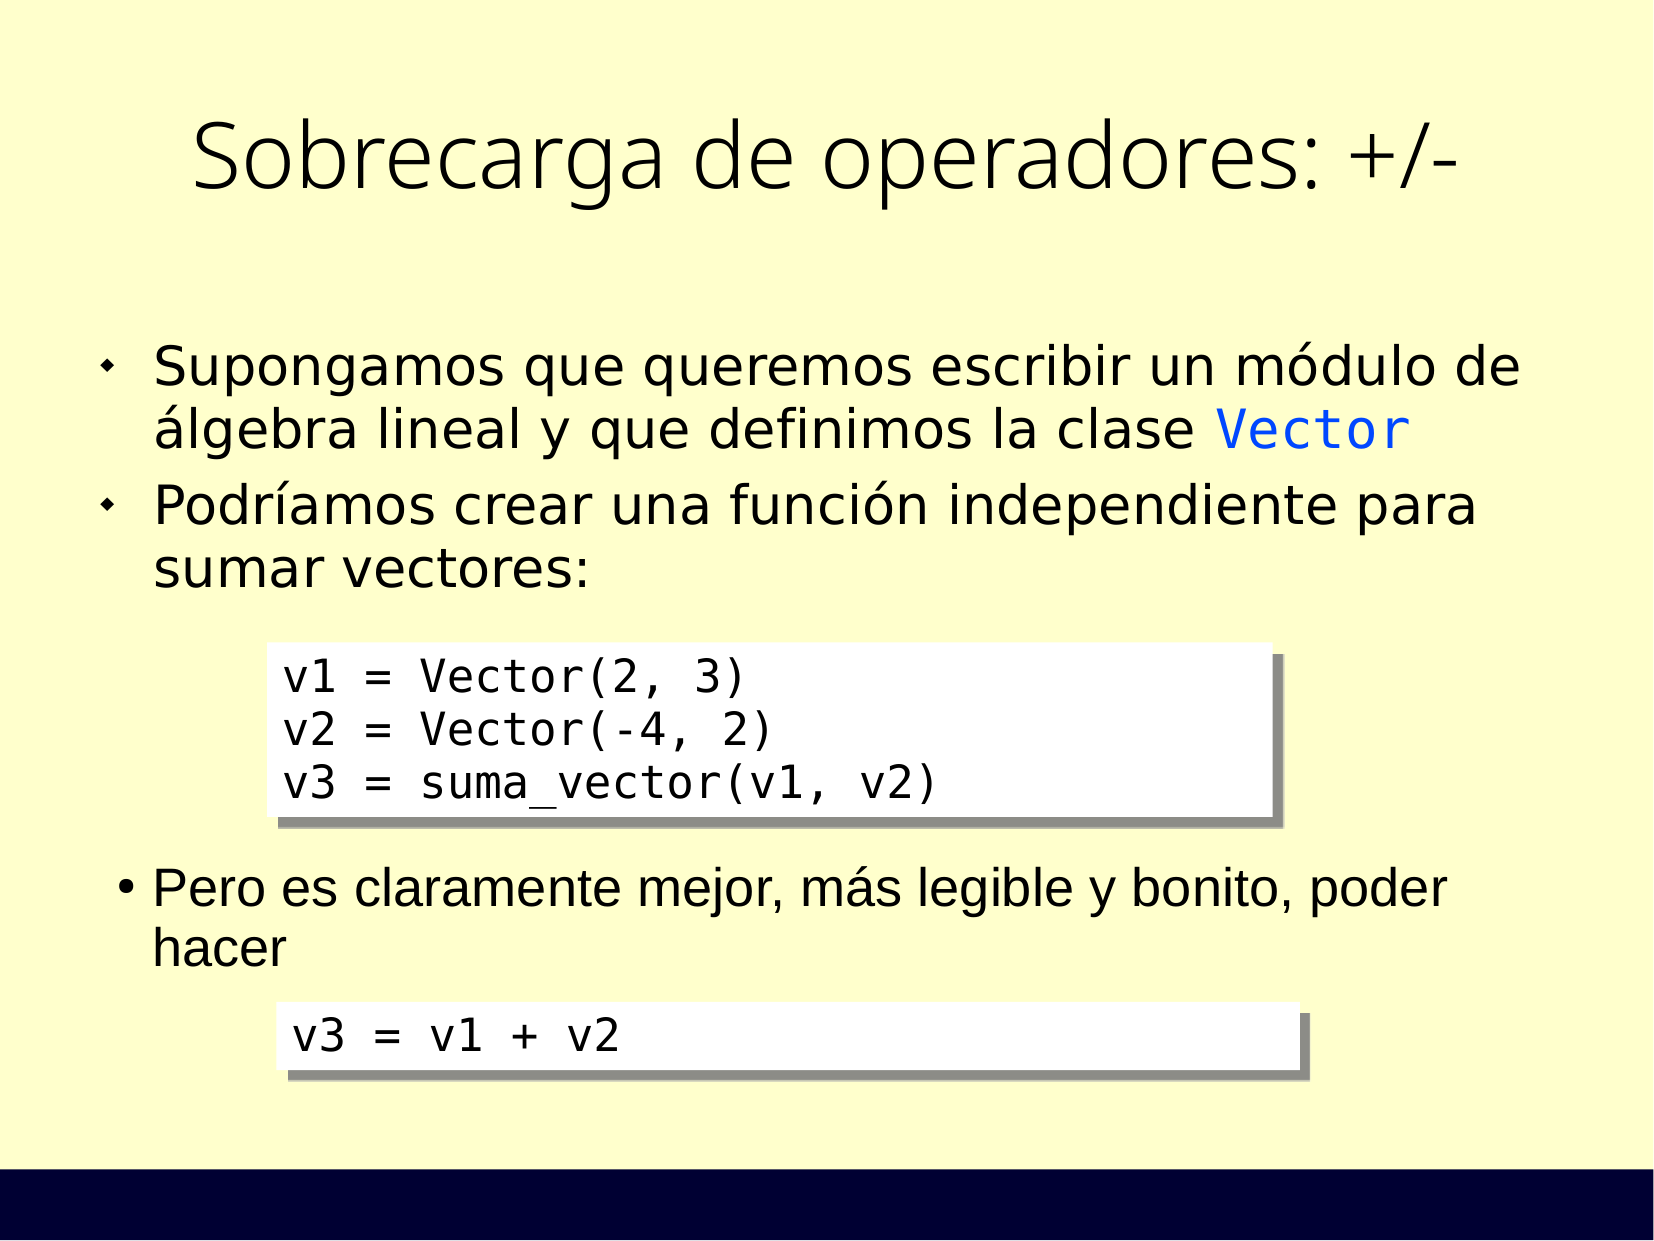

# Sobrecarga de operadores: +/-
Supongamos que queremos escribir un módulo de álgebra lineal y que definimos la clase Vector
Podríamos crear una función independiente para sumar vectores:
v1 = Vector(2, 3)
v2 = Vector(-4, 2)
v3 = suma_vector(v1, v2)
Pero es claramente mejor, más legible y bonito, poder hacer
v3 = v1 + v2